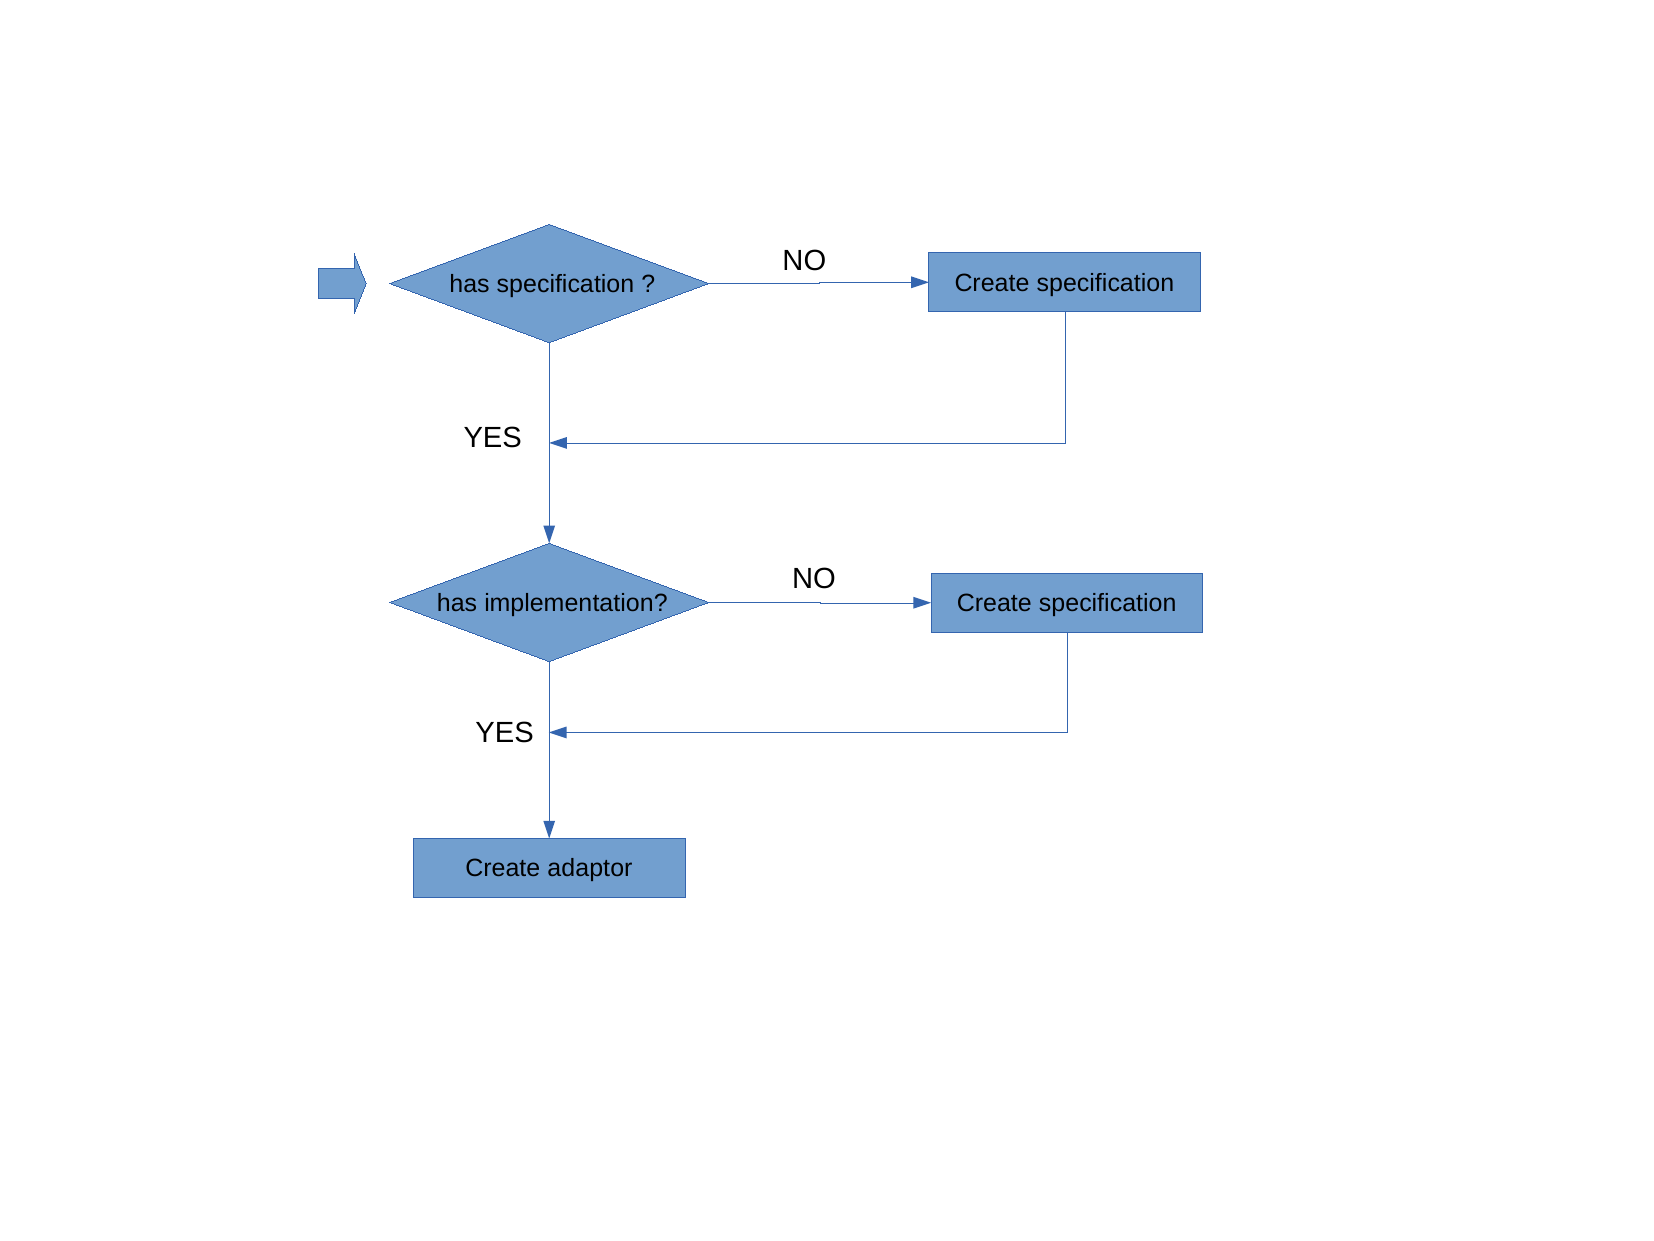

Has specification ?
 has specification ?
NO
Create specification
YES
 has implementation?
NO
Create specification
YES
Create adaptor